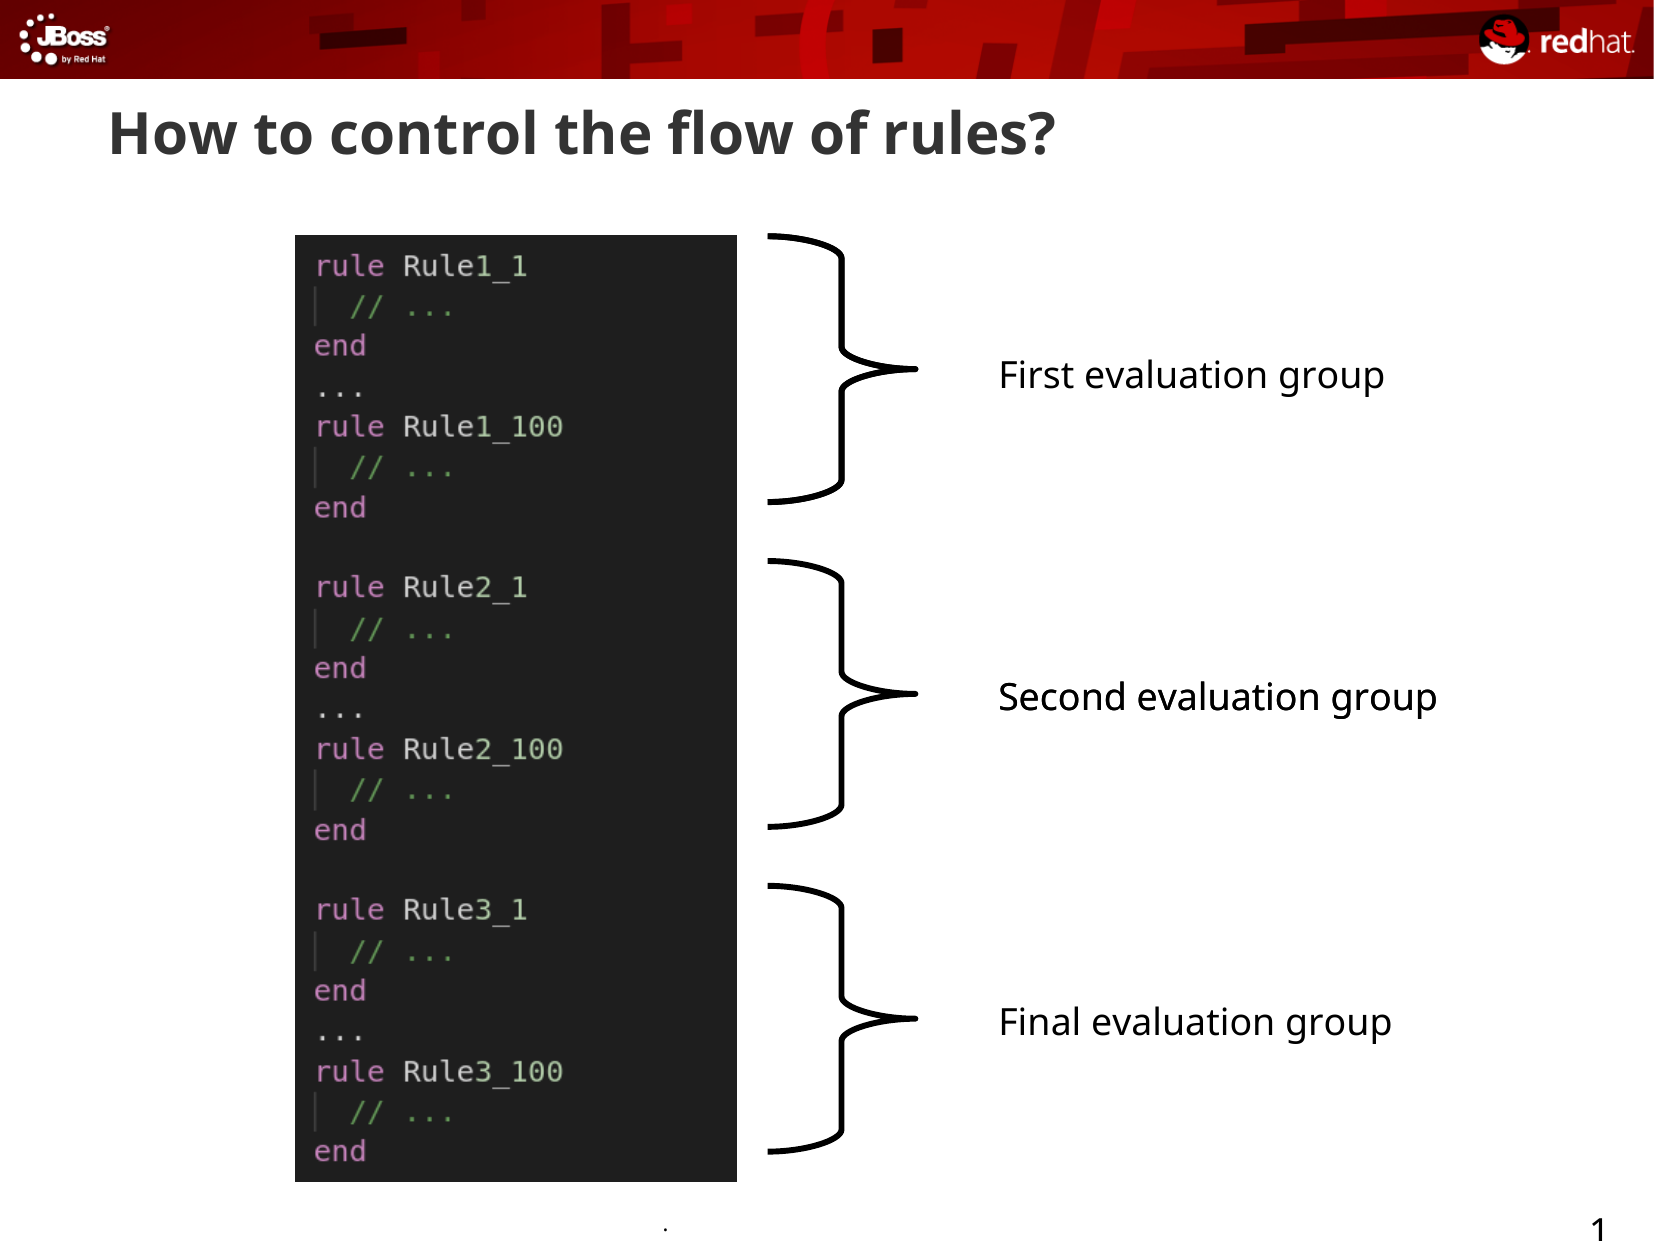

# How to control the flow of rules?
First evaluation group
Second evaluation group
Second evaluation group
Final evaluation group